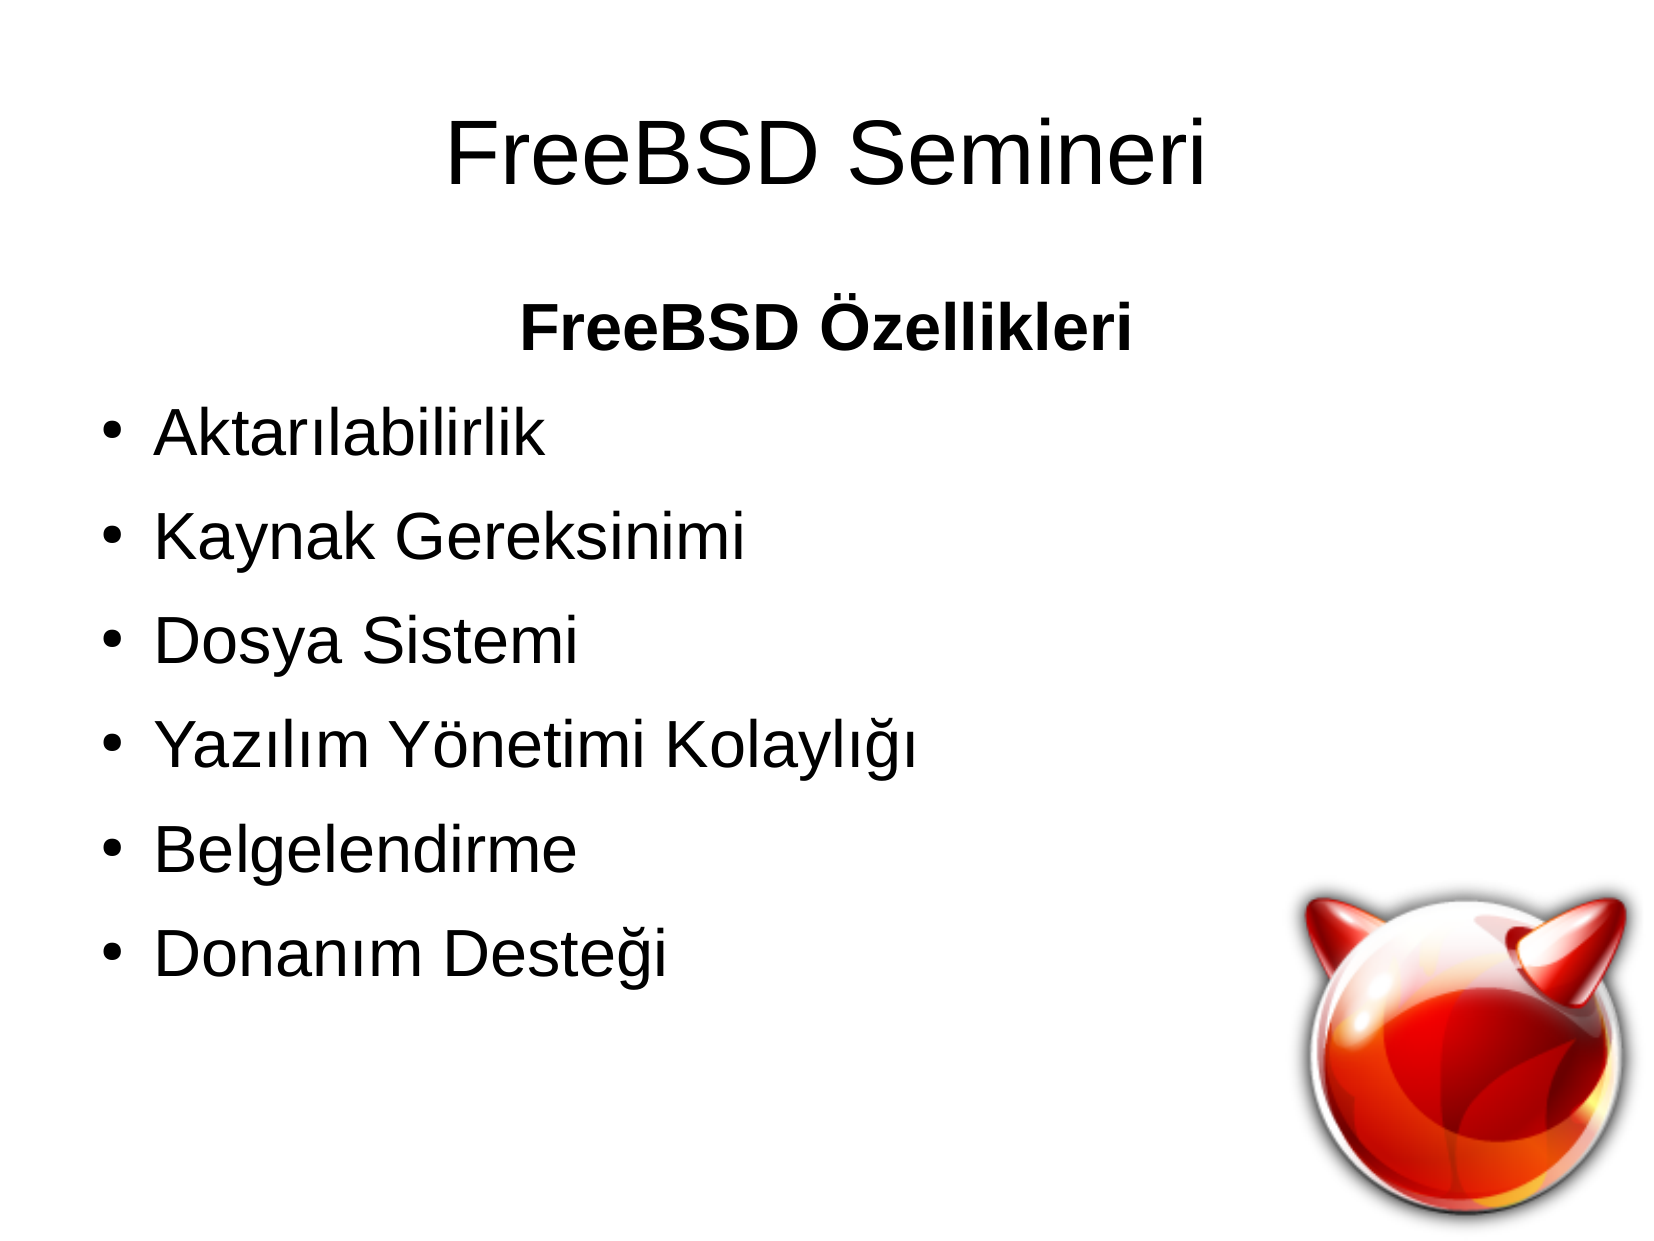

# FreeBSD Semineri
FreeBSD Özellikleri
Aktarılabilirlik
Kaynak Gereksinimi
Dosya Sistemi
Yazılım Yönetimi Kolaylığı
Belgelendirme
Donanım Desteği